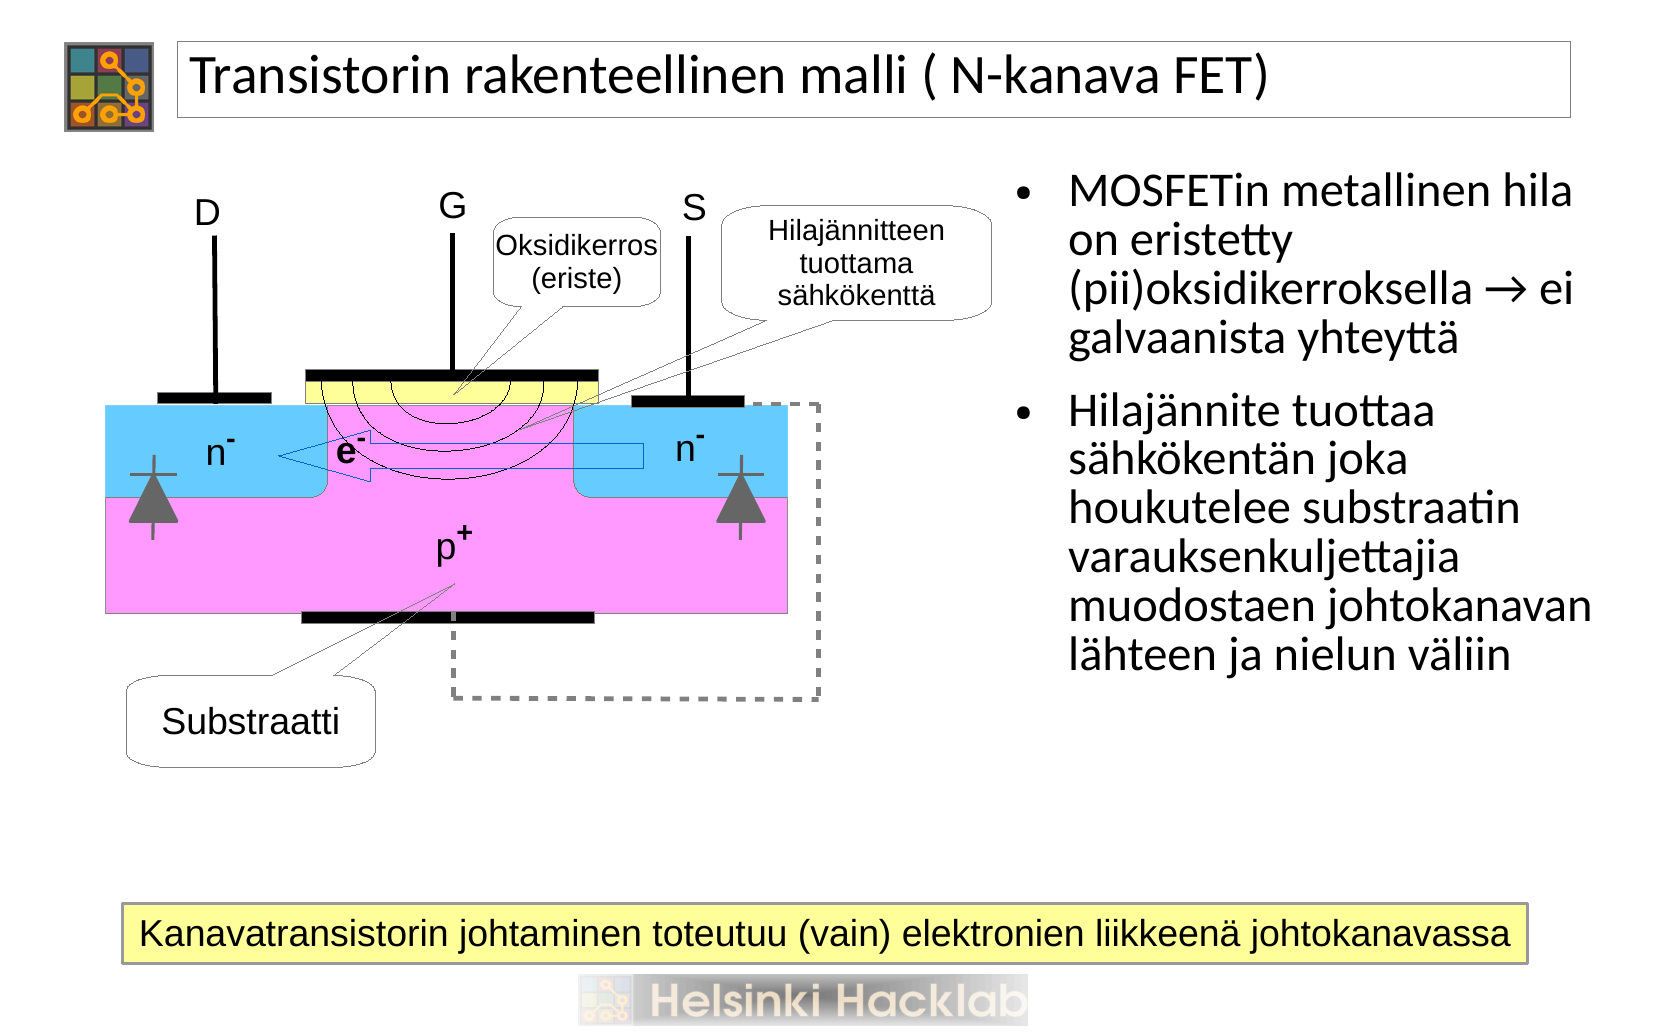

# Transistorin rakenteellinen malli ( N-kanava FET)
MOSFETin metallinen hila on eristetty (pii)oksidikerroksella → ei galvaanista yhteyttä
Hilajännite tuottaa sähkökentän joka houkutelee substraatin varauksenkuljettajia muodostaen johtokanavan lähteen ja nielun väliin
G
S
D
Hilajännitteen
tuottama
sähkökenttä
Oksidikerros
(eriste)
n-
n-
p+
e-
Substraatti
Kanavatransistorin johtaminen toteutuu (vain) elektronien liikkeenä johtokanavassa